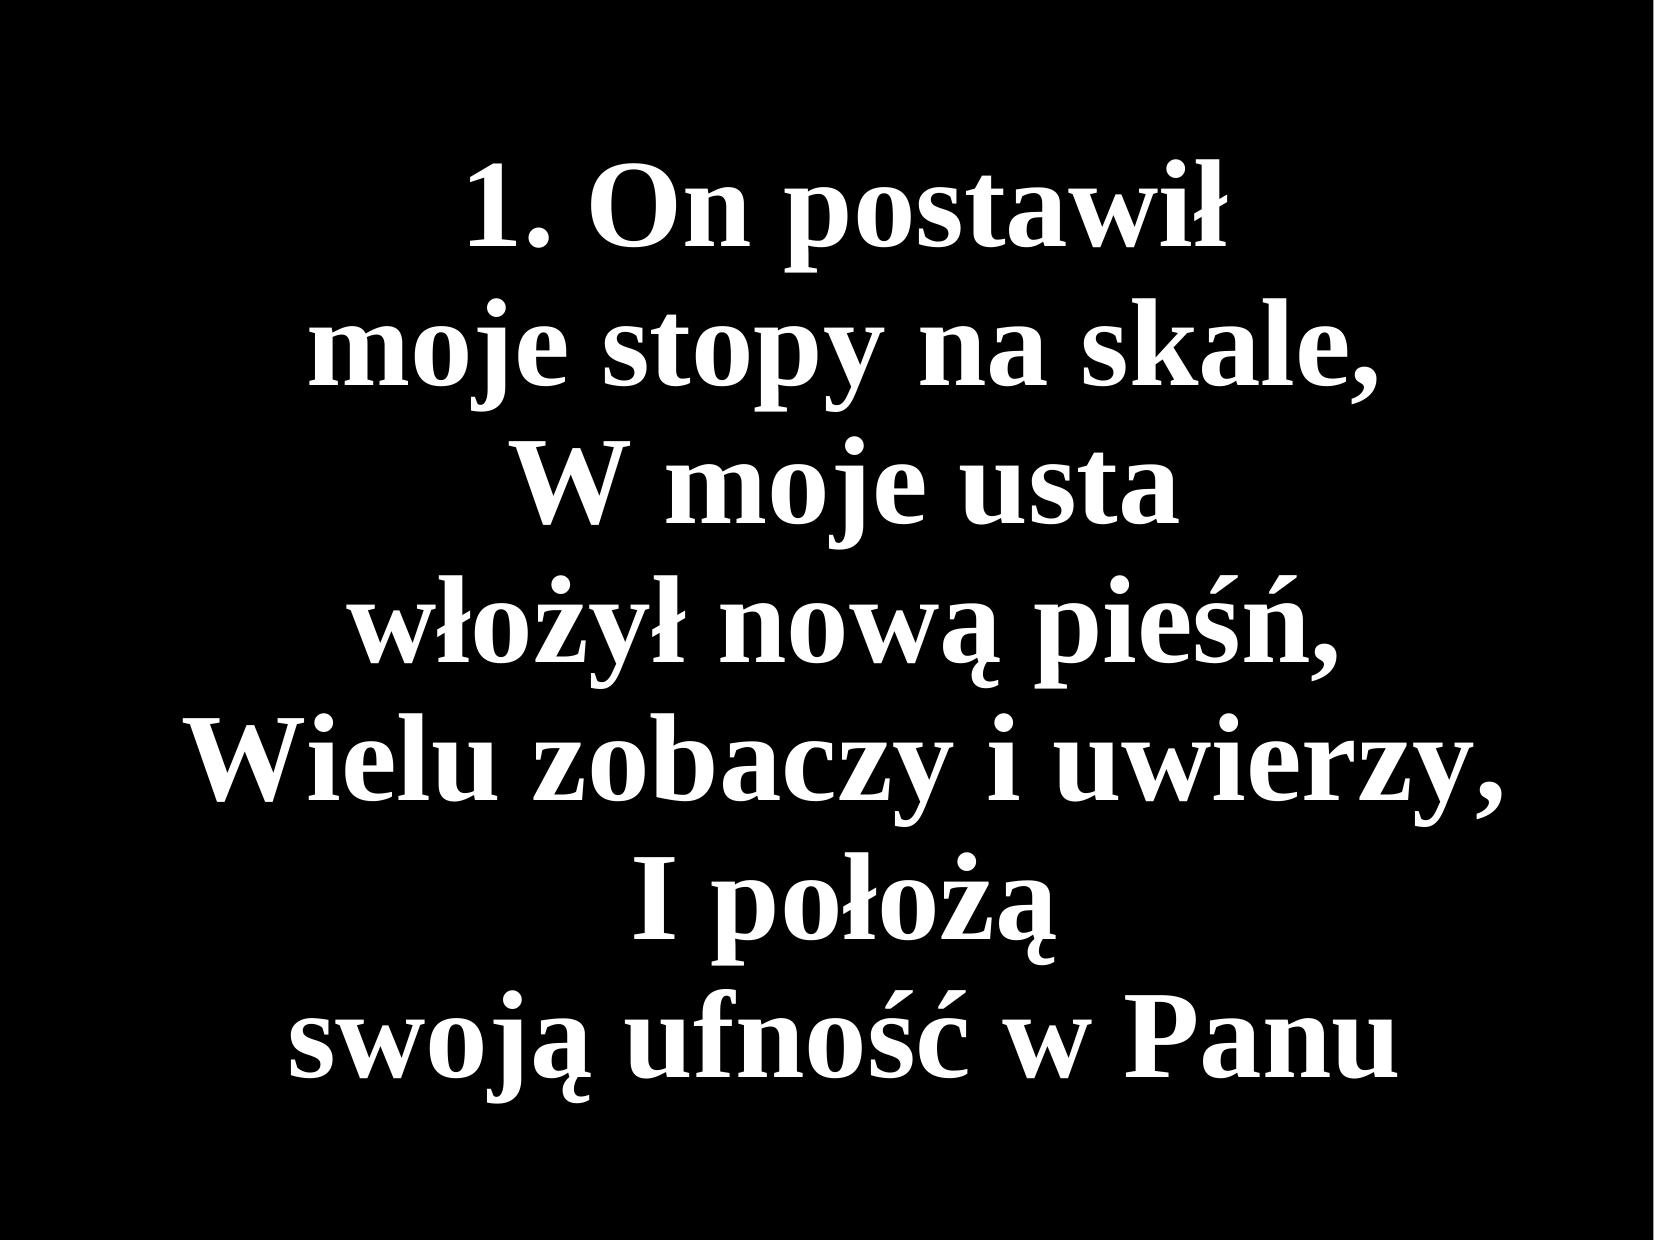

# 1. On postawił
moje stopy na skale,
W moje usta
włożył nową pieśń,
Wielu zobaczy i uwierzy,
I położą
swoją ufność w Panu